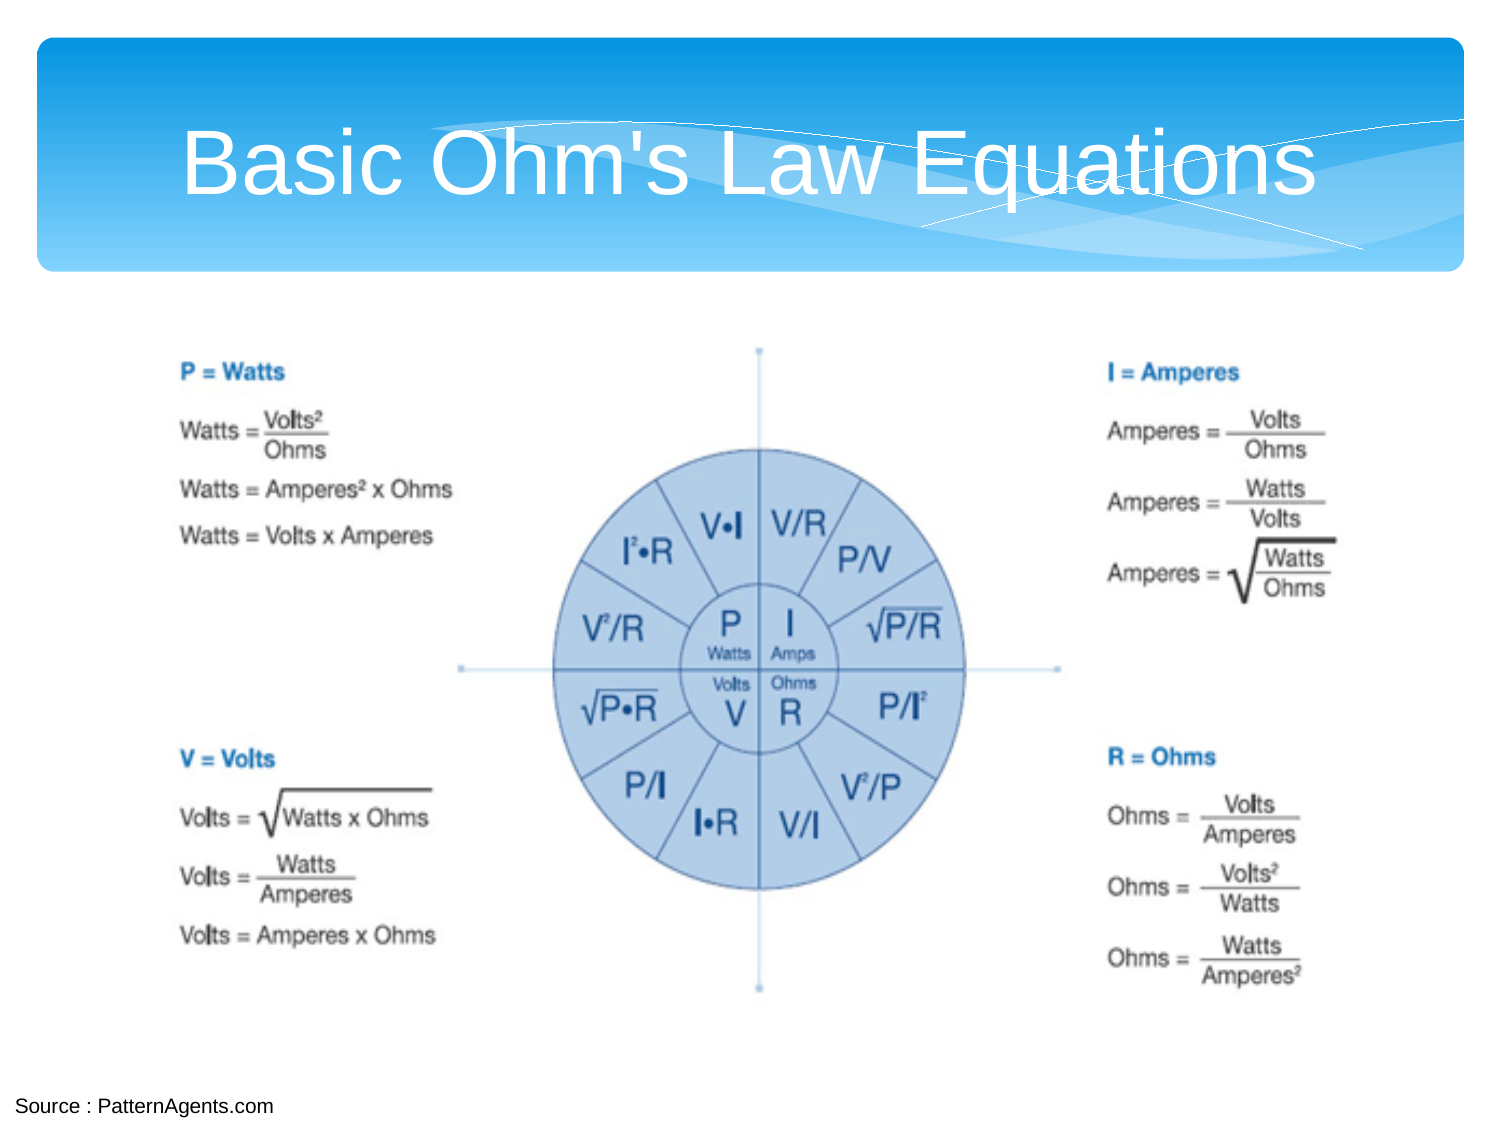

# Basic Ohm's Law Equations
Source : PatternAgents.com